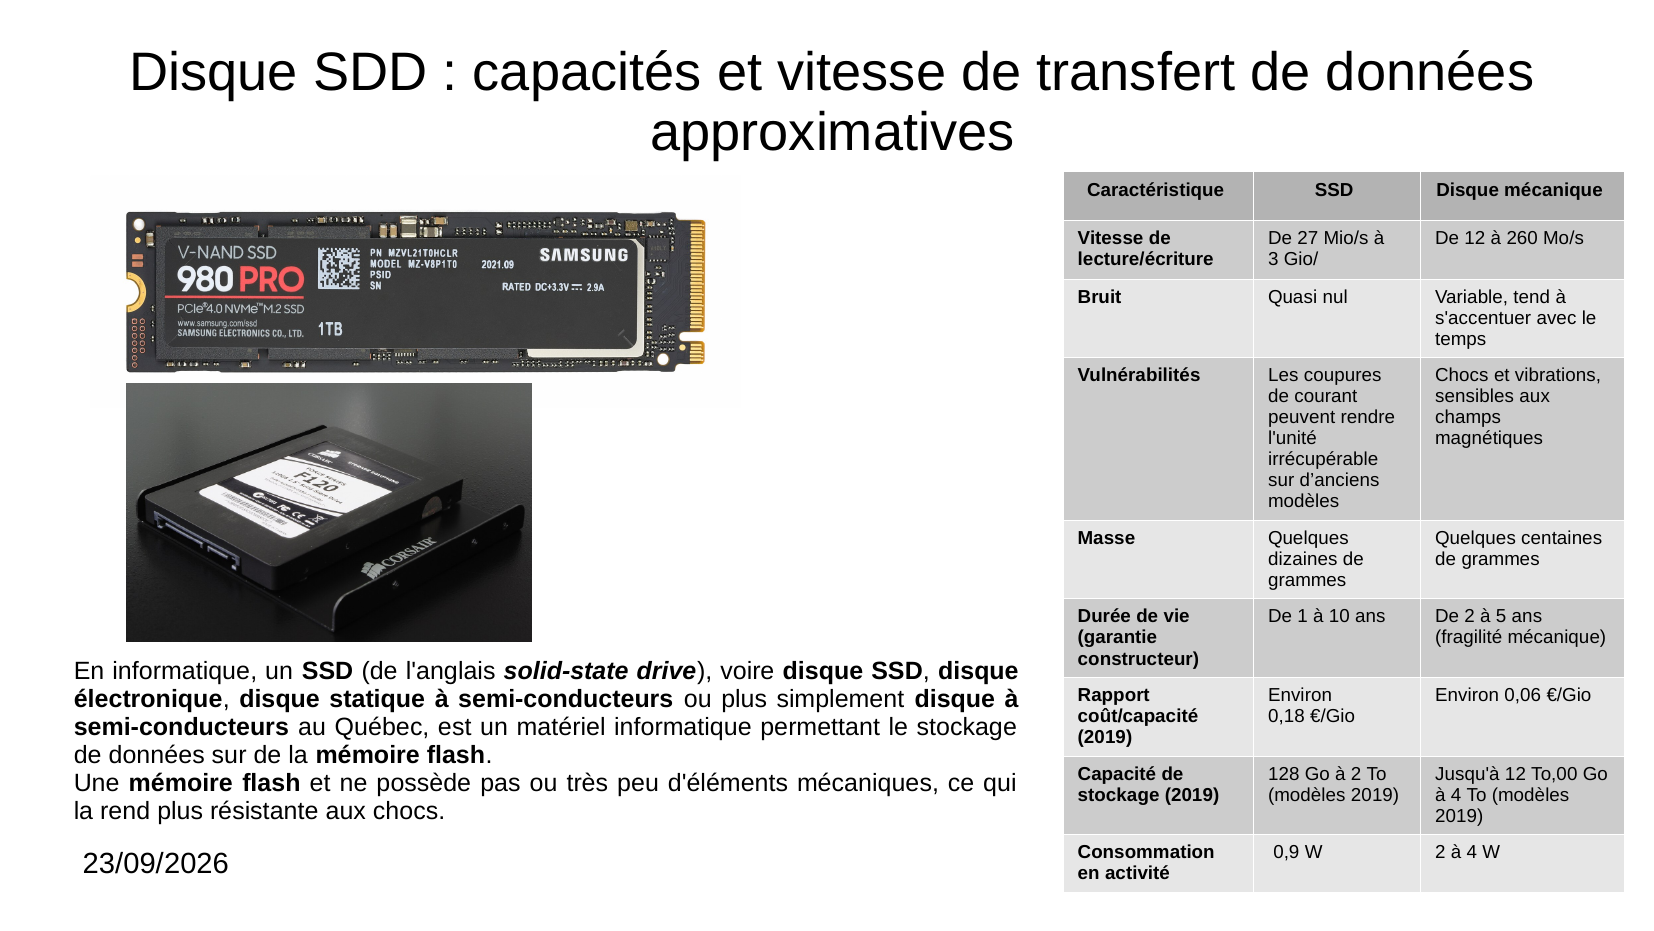

# Disque SDD : capacités et vitesse de transfert de données approximatives
| Caractéristique | SSD | Disque mécanique |
| --- | --- | --- |
| Vitesse de lecture/écriture | De 27 Mio/s à 3 Gio/ | De 12 à 260 Mo/s |
| Bruit | Quasi nul | Variable, tend à s'accentuer avec le temps |
| Vulnérabilités | Les coupures de courant peuvent rendre l'unité irrécupérable sur d’anciens modèles | Chocs et vibrations, sensibles aux champs magnétiques |
| Masse | Quelques dizaines de grammes | Quelques centaines de grammes |
| Durée de vie (garantie constructeur) | De 1 à 10 ans | De 2 à 5 ans (fragilité mécanique) |
| Rapport coût/capacité (2019) | Environ 0,18 €/Gio | Environ 0,06 €/Gio |
| Capacité de stockage (2019) | 128 Go à 2 To (modèles 2019) | Jusqu'à 12 To,00 Go à 4 To (modèles 2019) |
| Consommation en activité | 0,9 W | 2 à 4 W |
En informatique, un SSD (de l'anglais solid-state drive), voire disque SSD, disque électronique, disque statique à semi-conducteurs ou plus simplement disque à semi-conducteurs au Québec, est un matériel informatique permettant le stockage de données sur de la mémoire flash.
Une mémoire flash et ne possède pas ou très peu d'éléments mécaniques, ce qui la rend plus résistante aux chocs.
6